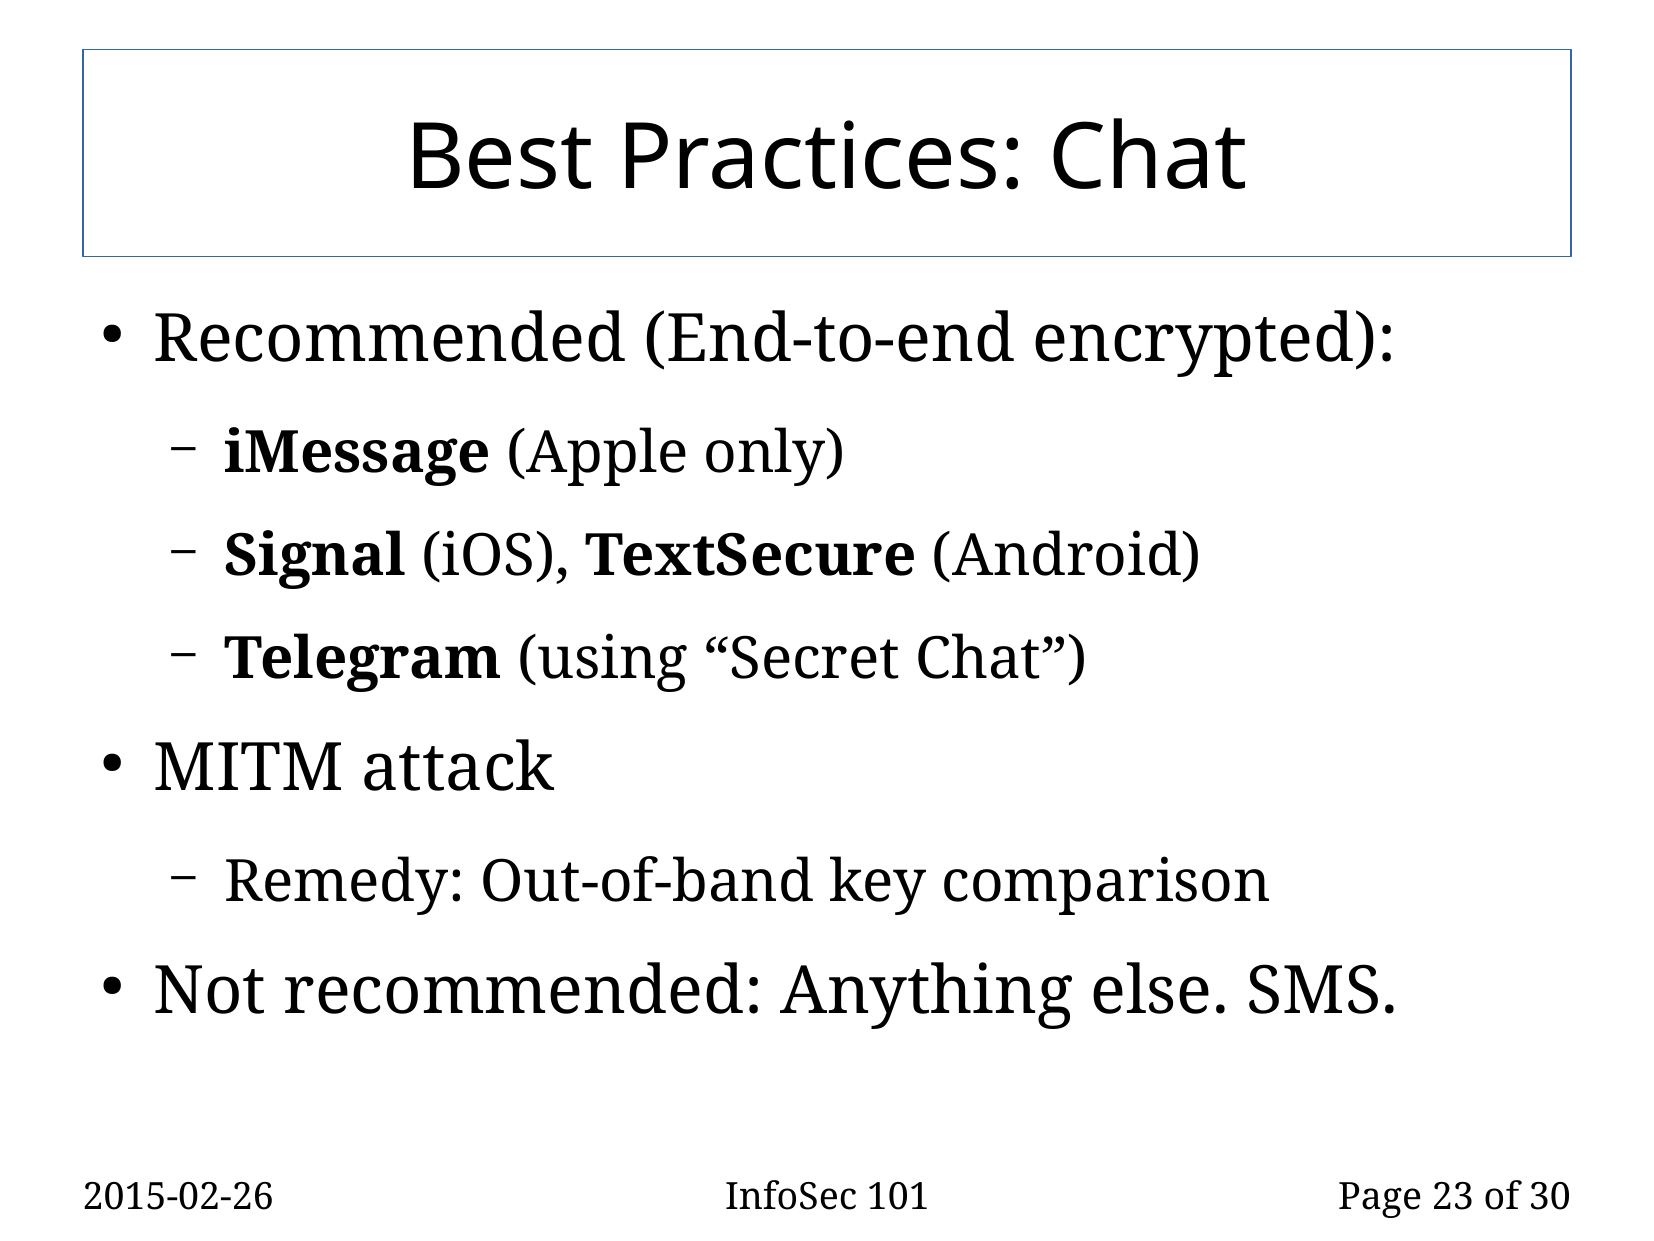

# Best Practices: Chat
Recommended (End-to-end encrypted):
iMessage (Apple only)
Signal (iOS), TextSecure (Android)
Telegram (using “Secret Chat”)
MITM attack
Remedy: Out-of-band key comparison
Not recommended: Anything else. SMS.
2015-02-26
InfoSec 101
23